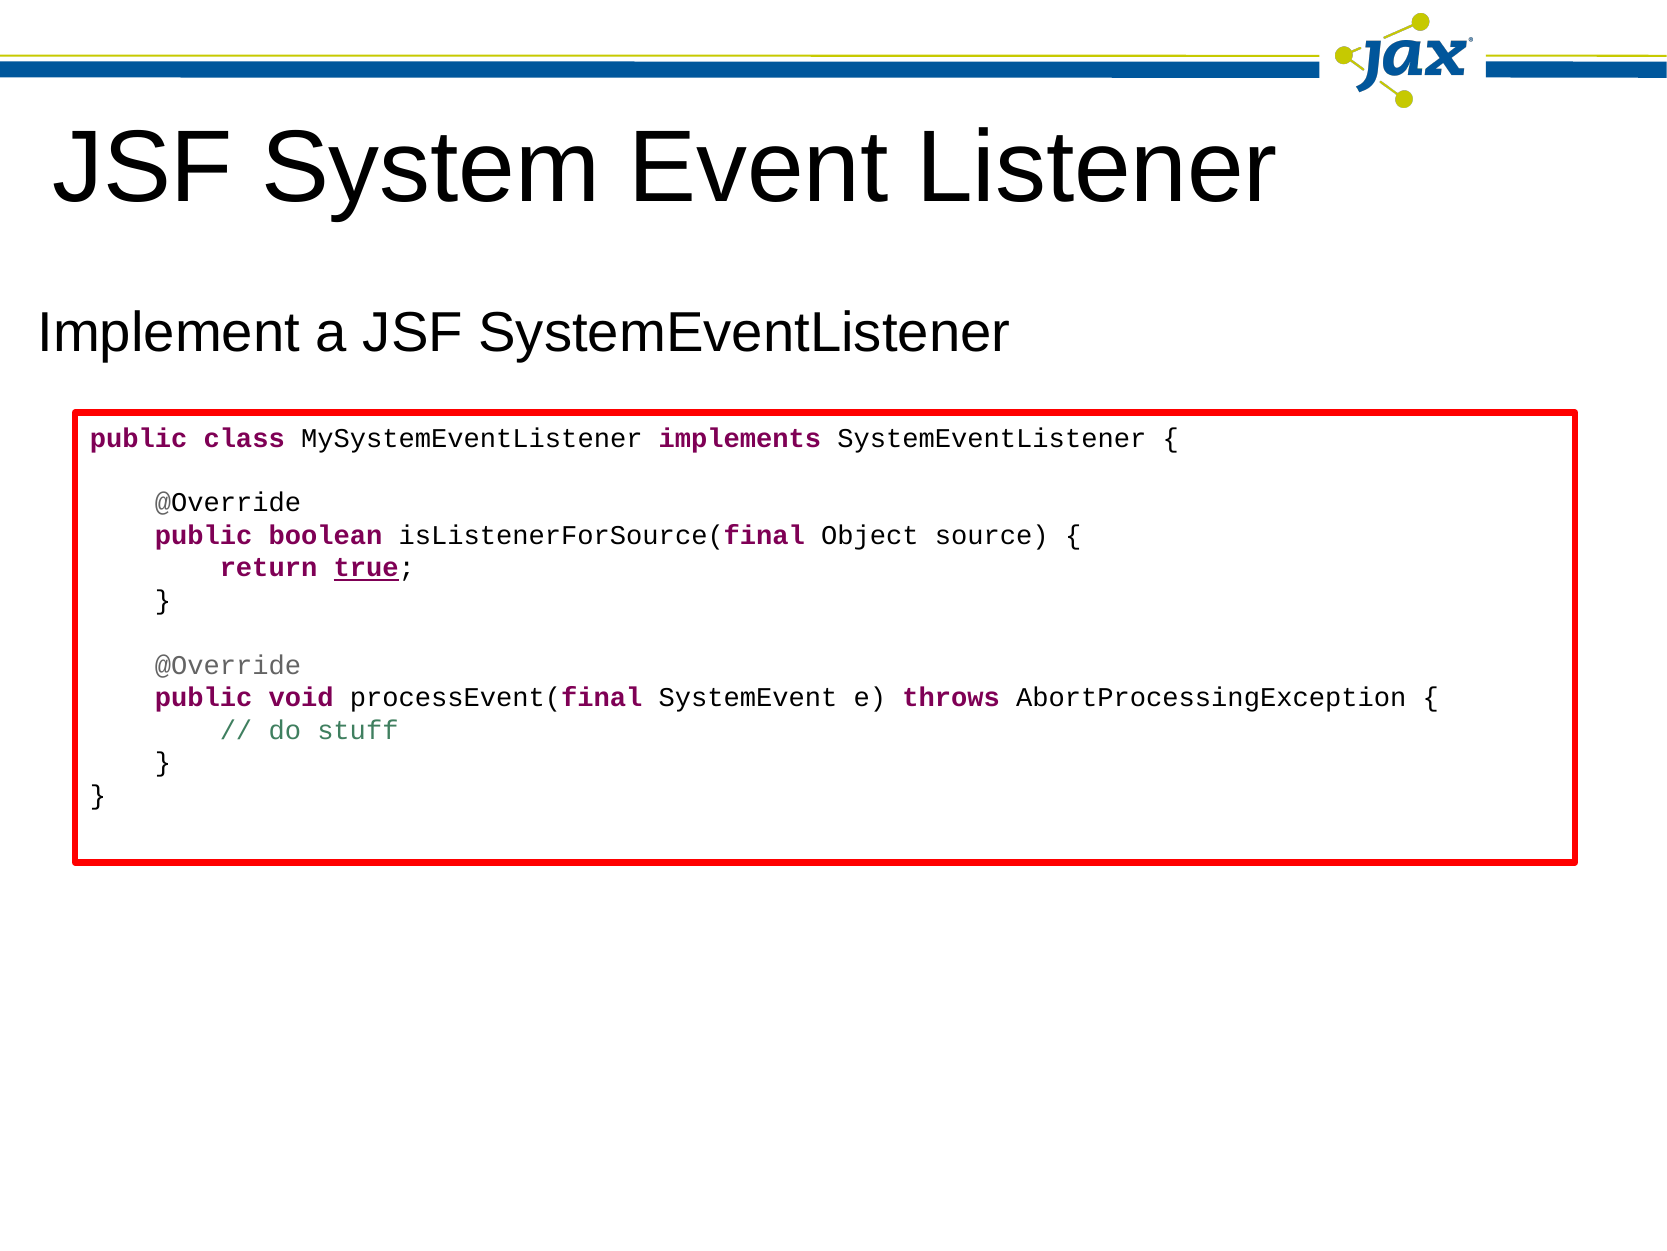

# JSF System Event Listener
Implement a JSF SystemEventListener
public class MySystemEventListener implements SystemEventListener {
 @Override
 public boolean isListenerForSource(final Object source) {
 return true;
    }
 @Override
 public void processEvent(final SystemEvent e) throws AbortProcessingException {
 // do stuff
 }
}